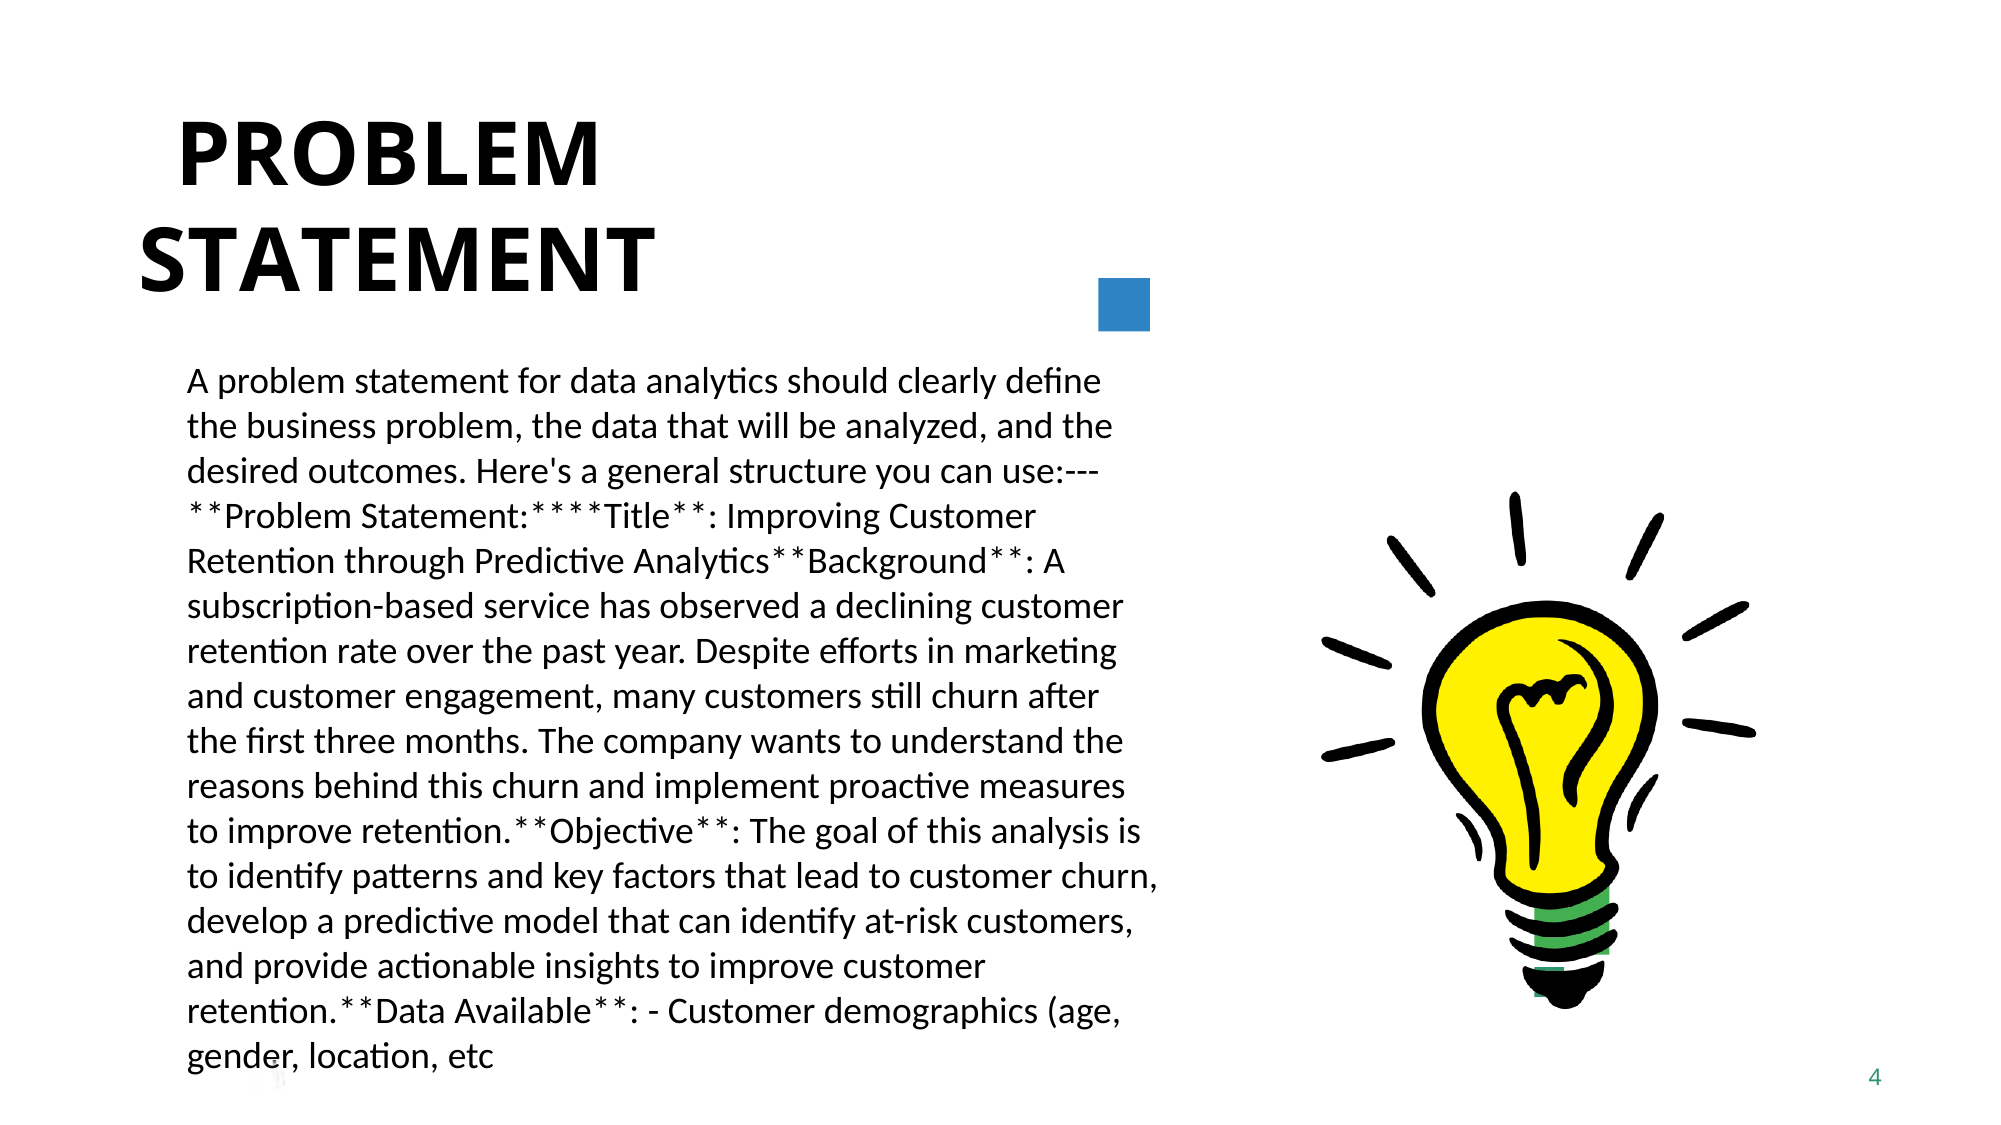

# PROBLEM	STATEMENT
A problem statement for data analytics should clearly define the business problem, the data that will be analyzed, and the desired outcomes. Here's a general structure you can use:---**Problem Statement:****Title**: Improving Customer Retention through Predictive Analytics**Background**: A subscription-based service has observed a declining customer retention rate over the past year. Despite efforts in marketing and customer engagement, many customers still churn after the first three months. The company wants to understand the reasons behind this churn and implement proactive measures to improve retention.**Objective**: The goal of this analysis is to identify patterns and key factors that lead to customer churn, develop a predictive model that can identify at-risk customers, and provide actionable insights to improve customer retention.**Data Available**: - Customer demographics (age, gender, location, etc